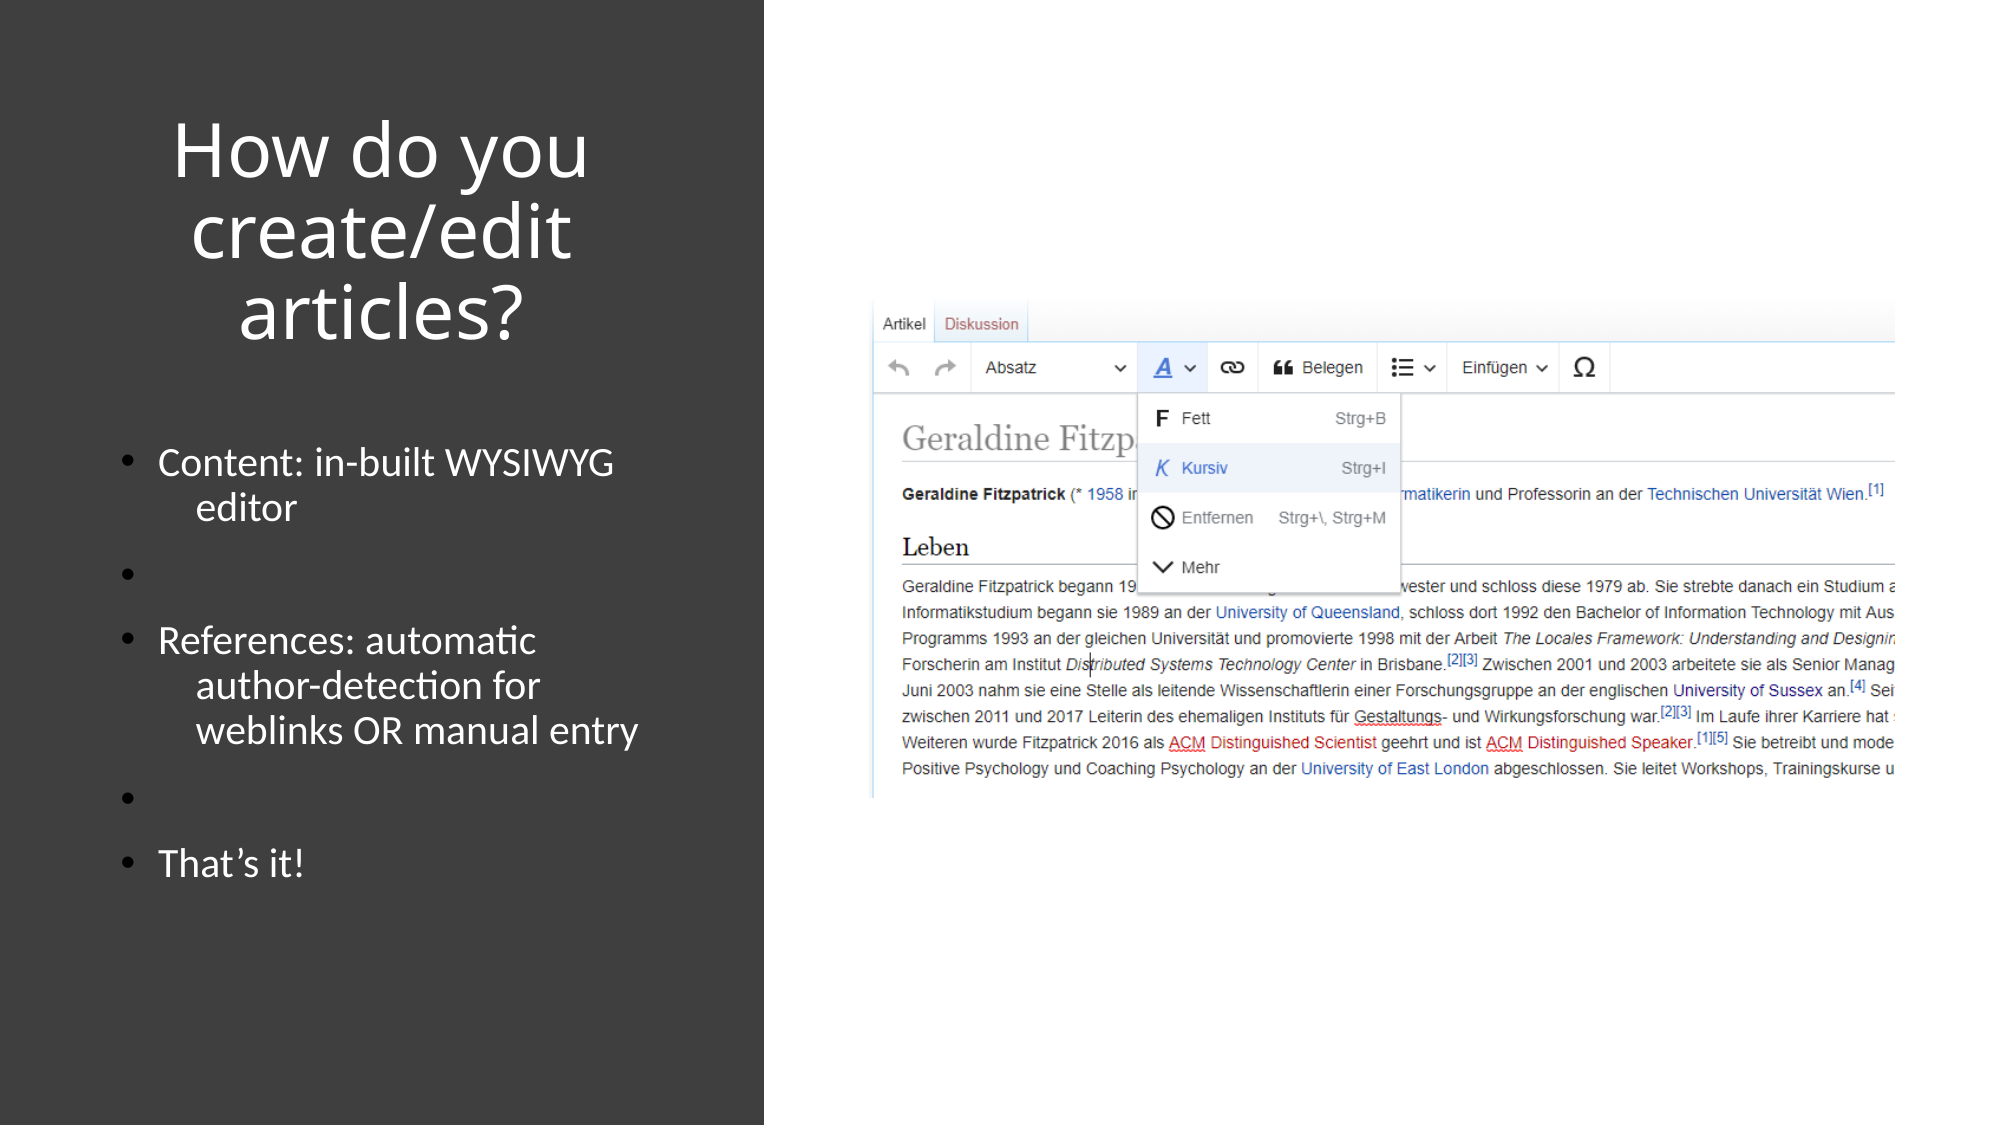

# How do you create/edit articles?
Content: in-built WYSIWYG editor
References: automatic author-detection for weblinks OR manual entry
That’s it!